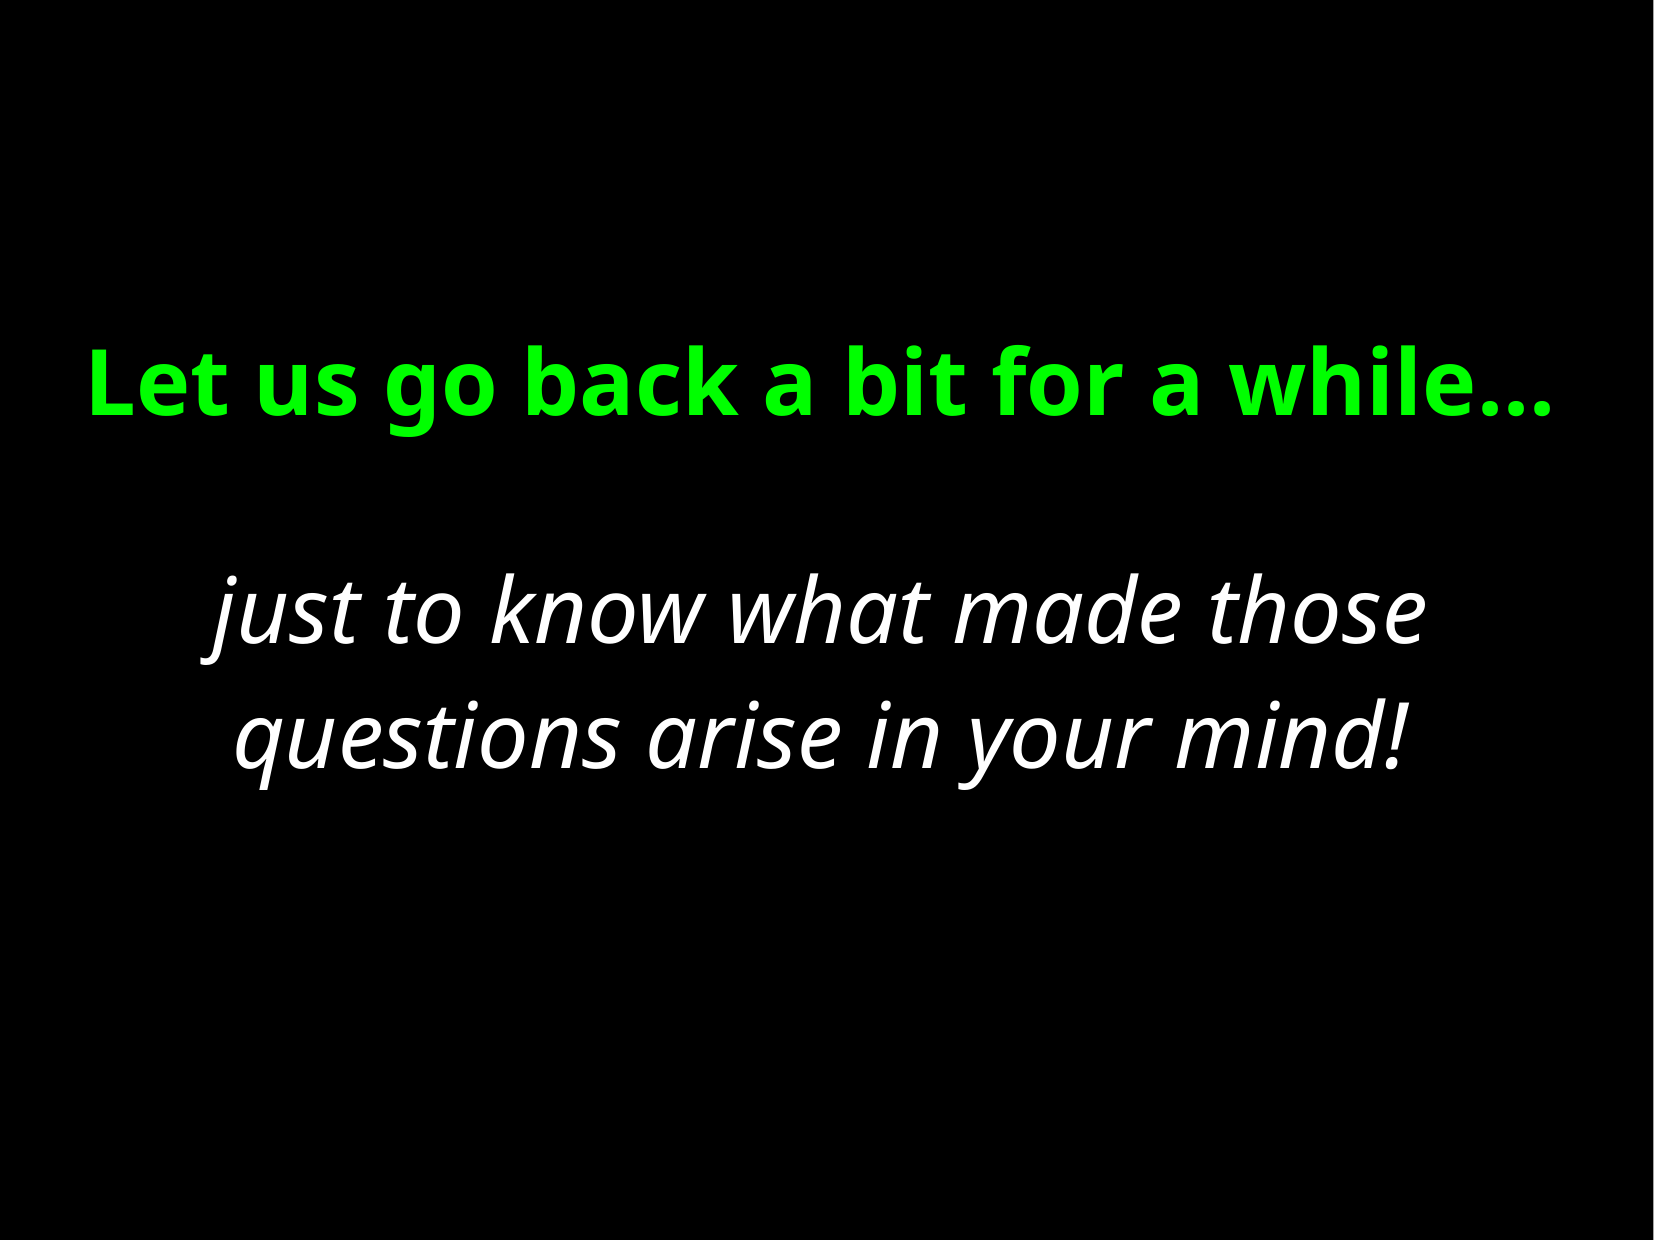

# Let us go back a bit for a while... just to know what made those questions arise in your mind!